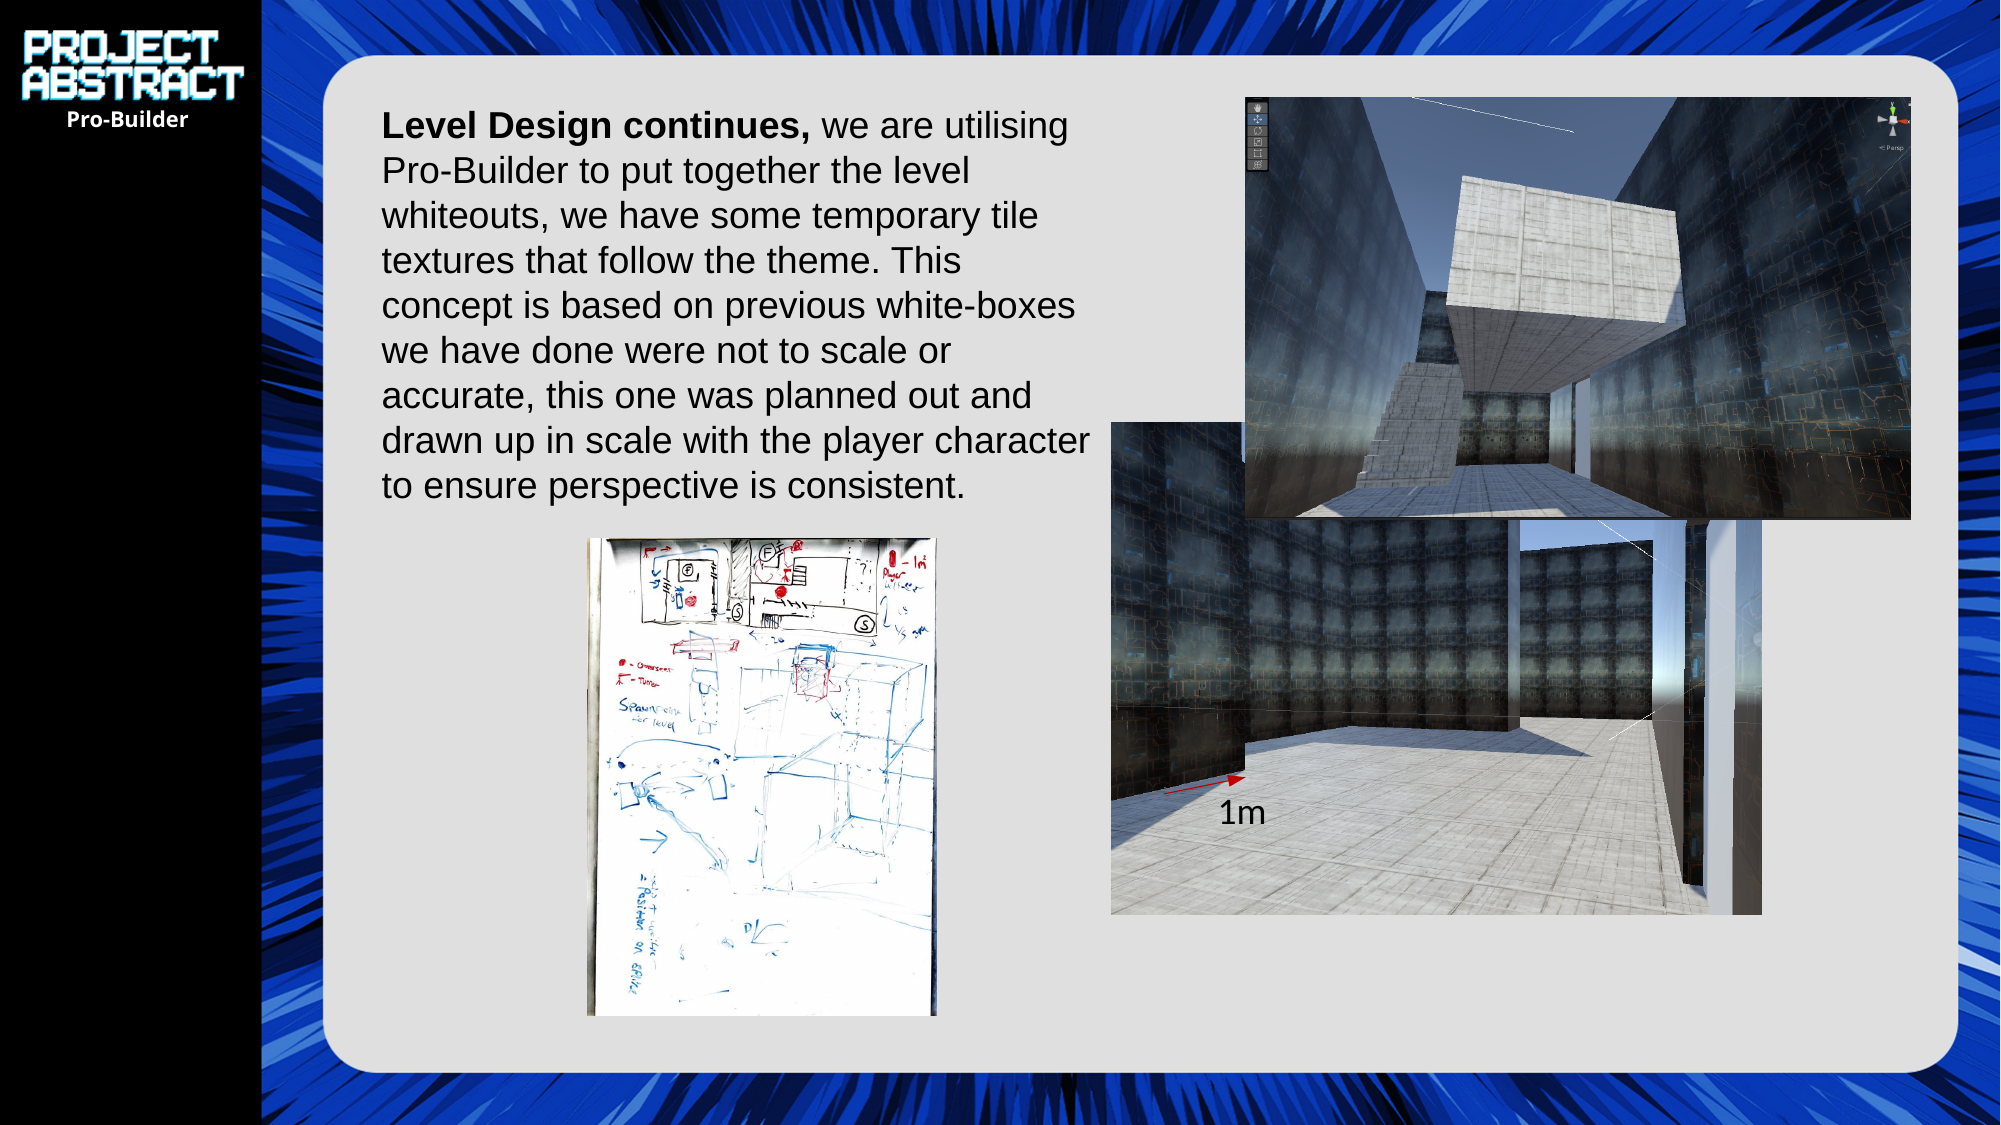

Level Design continues, we are utilising Pro-Builder to put together the level whiteouts, we have some temporary tile textures that follow the theme. This concept is based on previous white-boxes we have done were not to scale or accurate, this one was planned out and drawn up in scale with the player character to ensure perspective is consistent.
Pro-Builder
1m